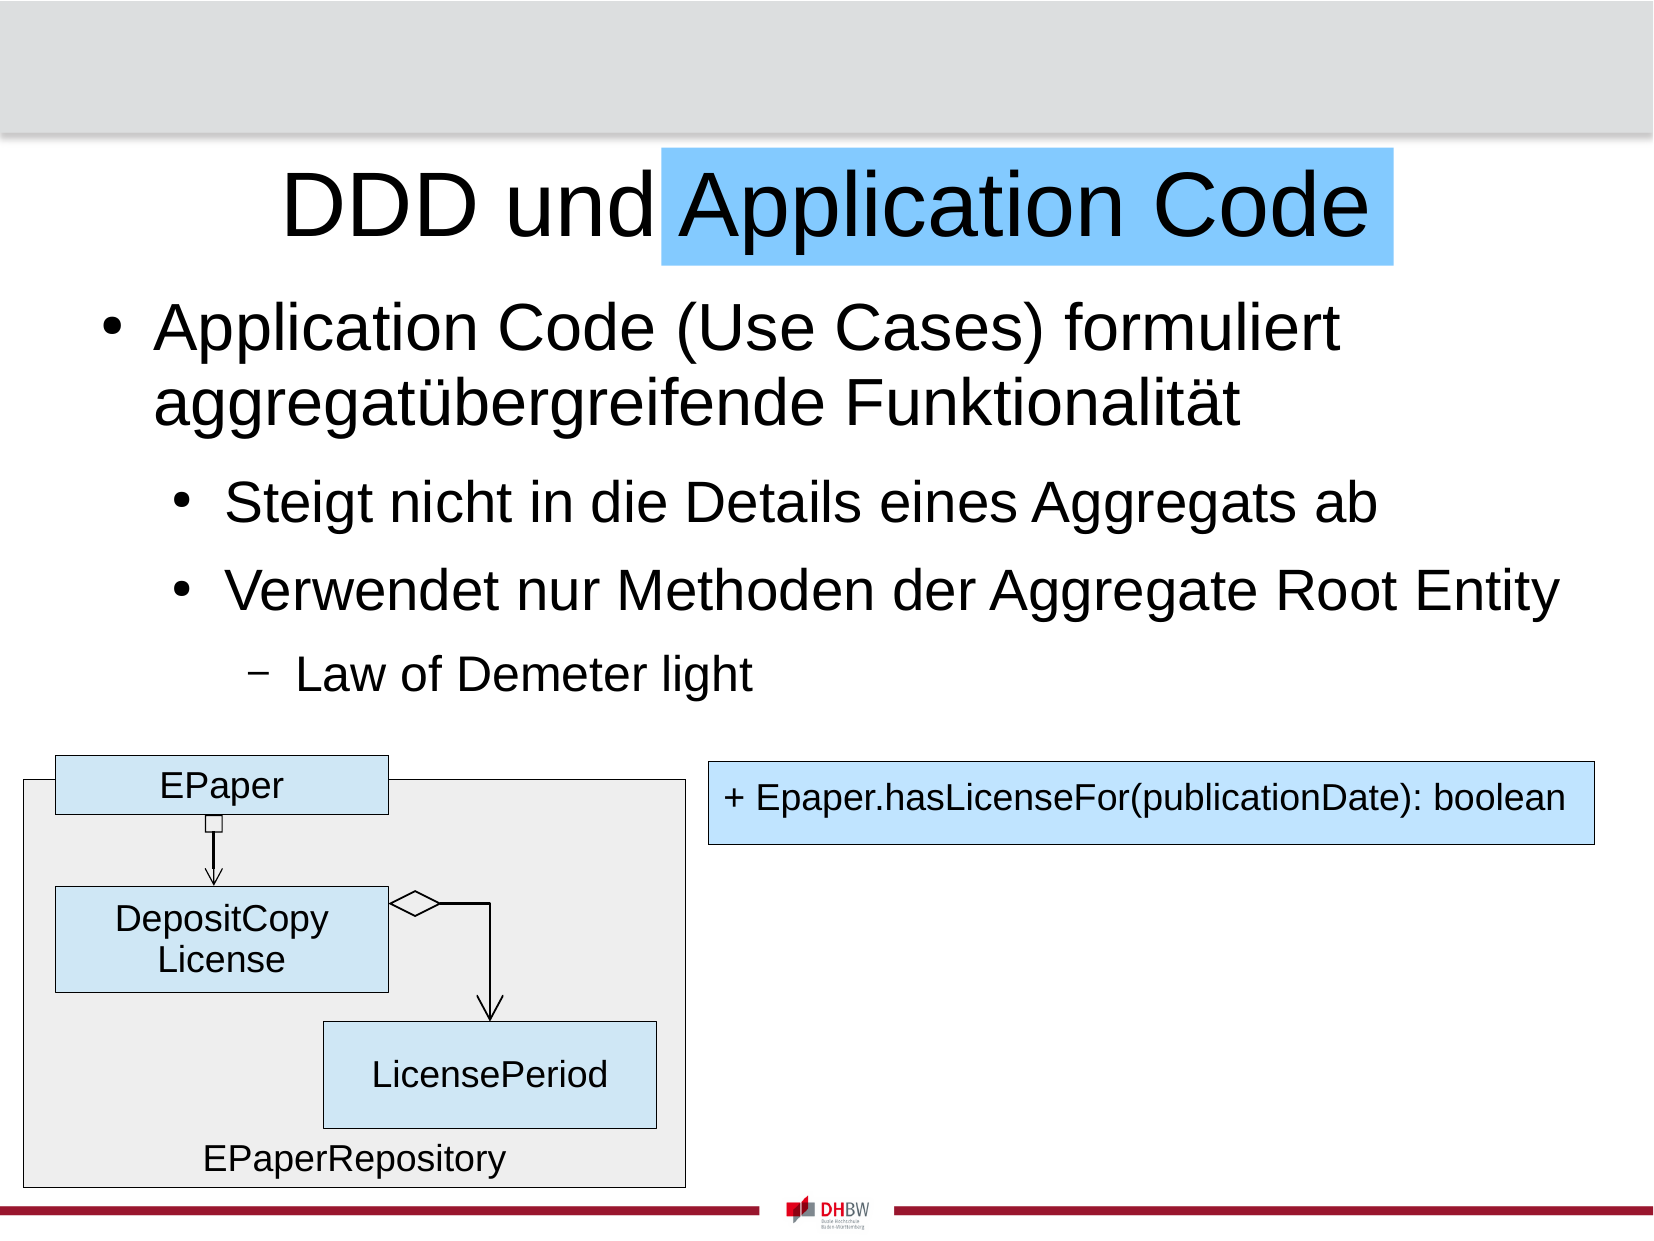

# DDD und Application Code
Application Code (Use Cases) formuliert aggregatübergreifende Funktionalität
Steigt nicht in die Details eines Aggregats ab
Verwendet nur Methoden der Aggregate Root Entity
Law of Demeter light
EPaper
+ Epaper.hasLicenseFor(publicationDate): boolean
EPaperRepository
DepositCopy
License
LicensePeriod